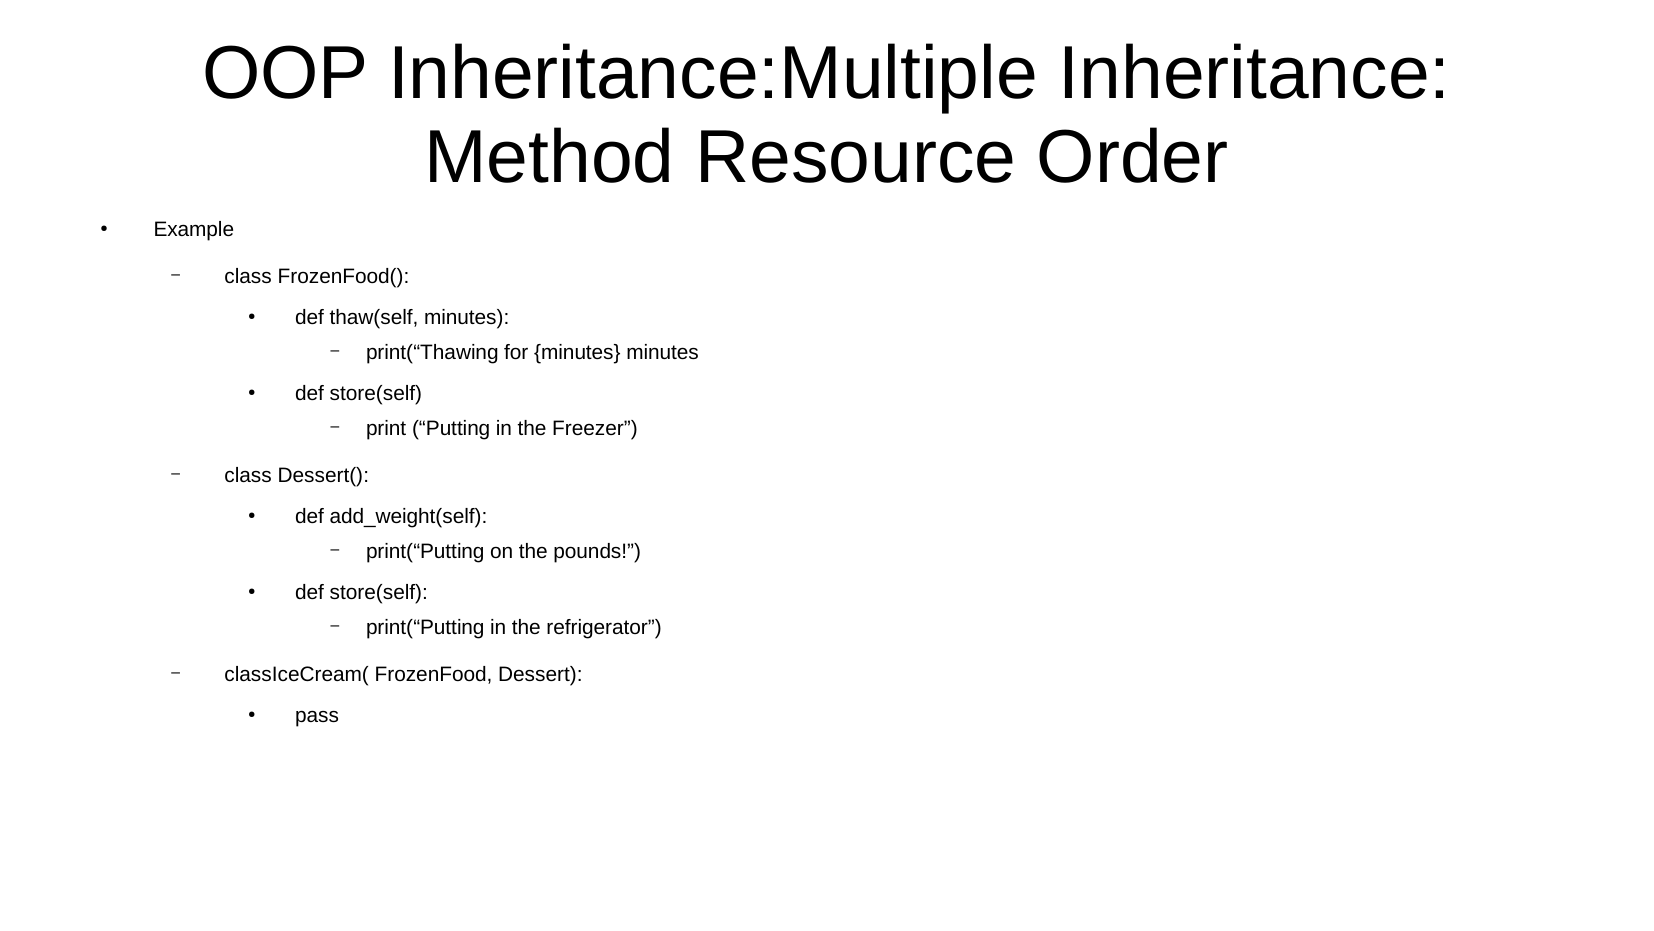

# OOP Inheritance:Multiple Inheritance: Method Resource Order
Example
class FrozenFood():
def thaw(self, minutes):
print(“Thawing for {minutes} minutes
def store(self)
print (“Putting in the Freezer”)
class Dessert():
def add_weight(self):
print(“Putting on the pounds!”)
def store(self):
print(“Putting in the refrigerator”)
classIceCream( FrozenFood, Dessert):
pass